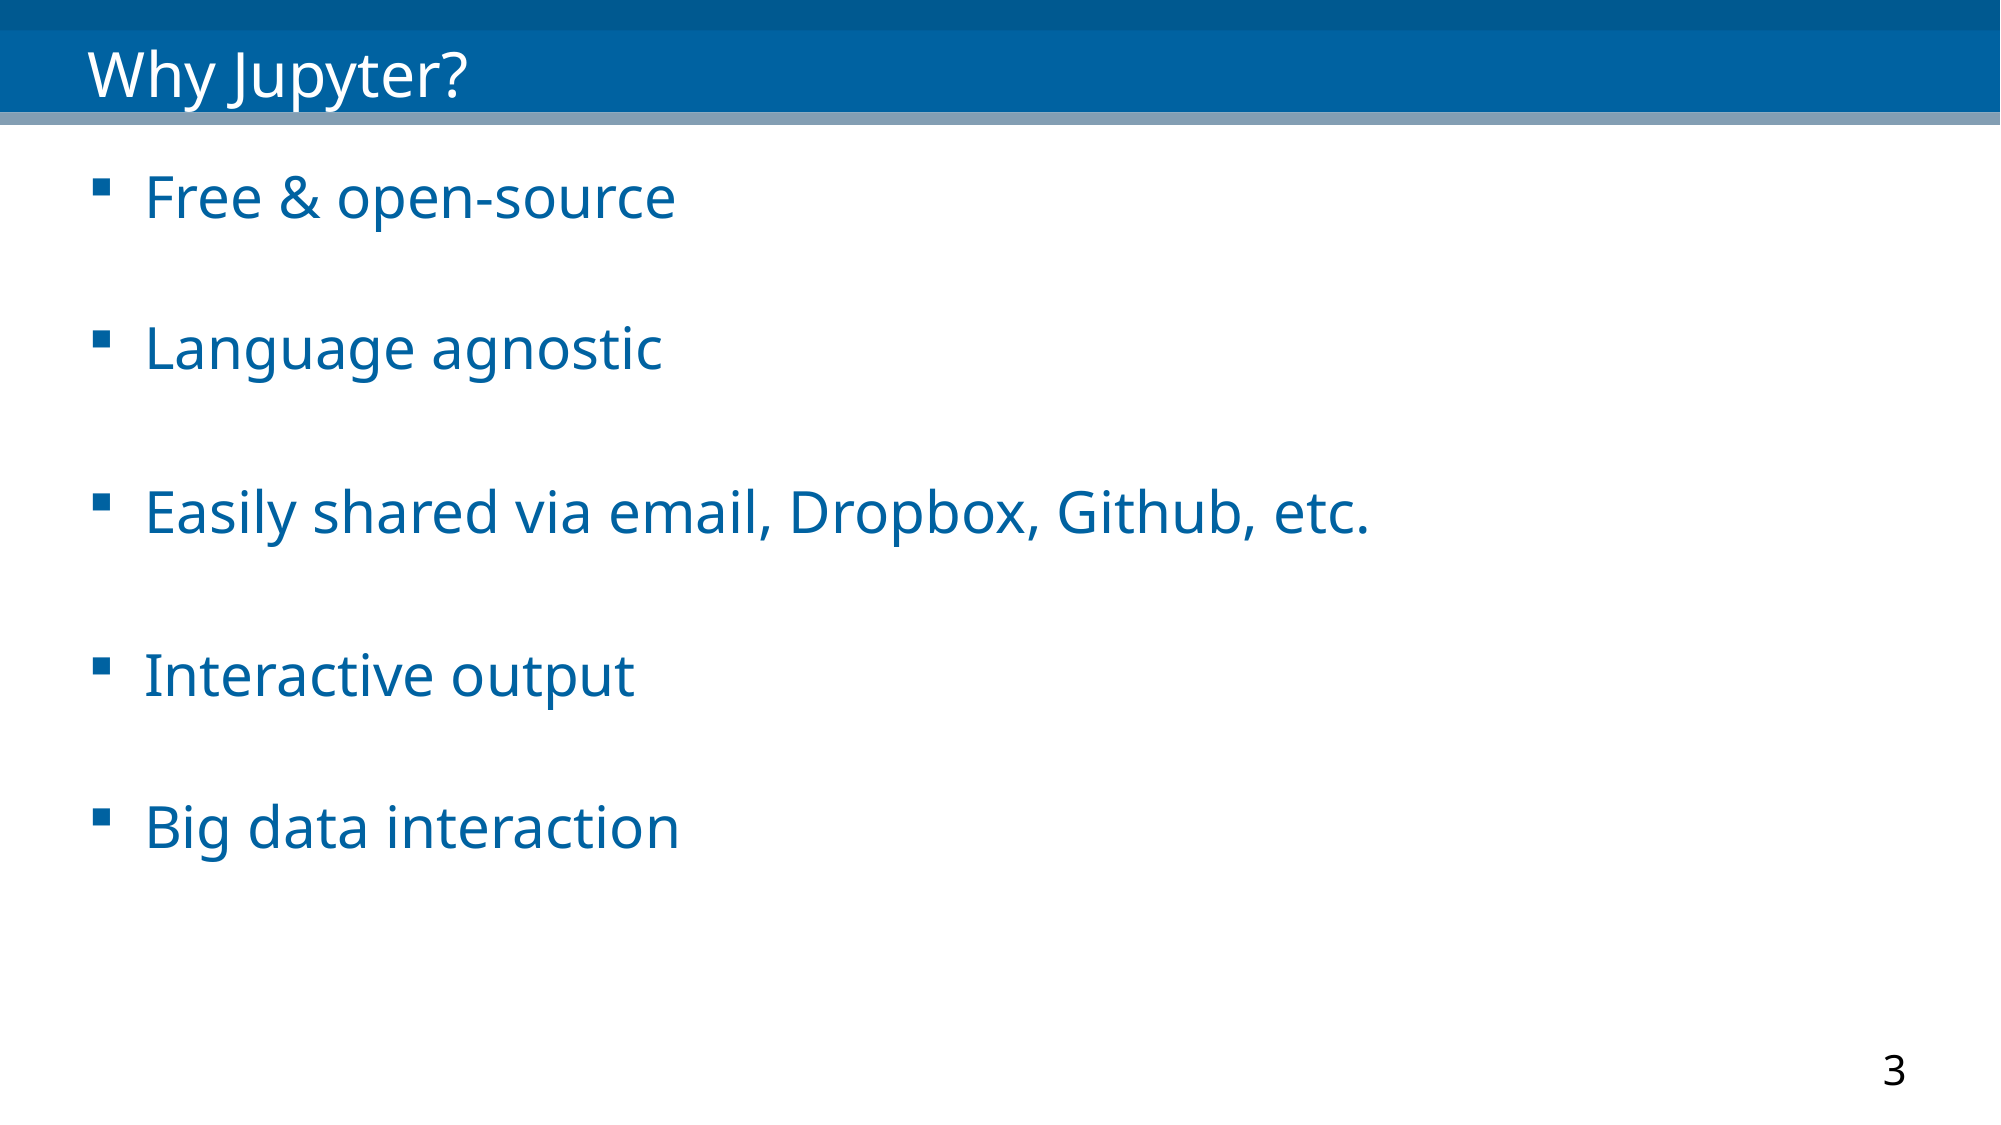

Why Jupyter?
# Free & open-source
Language agnostic
Easily shared via email, Dropbox, Github, etc.
Interactive output
Big data interaction